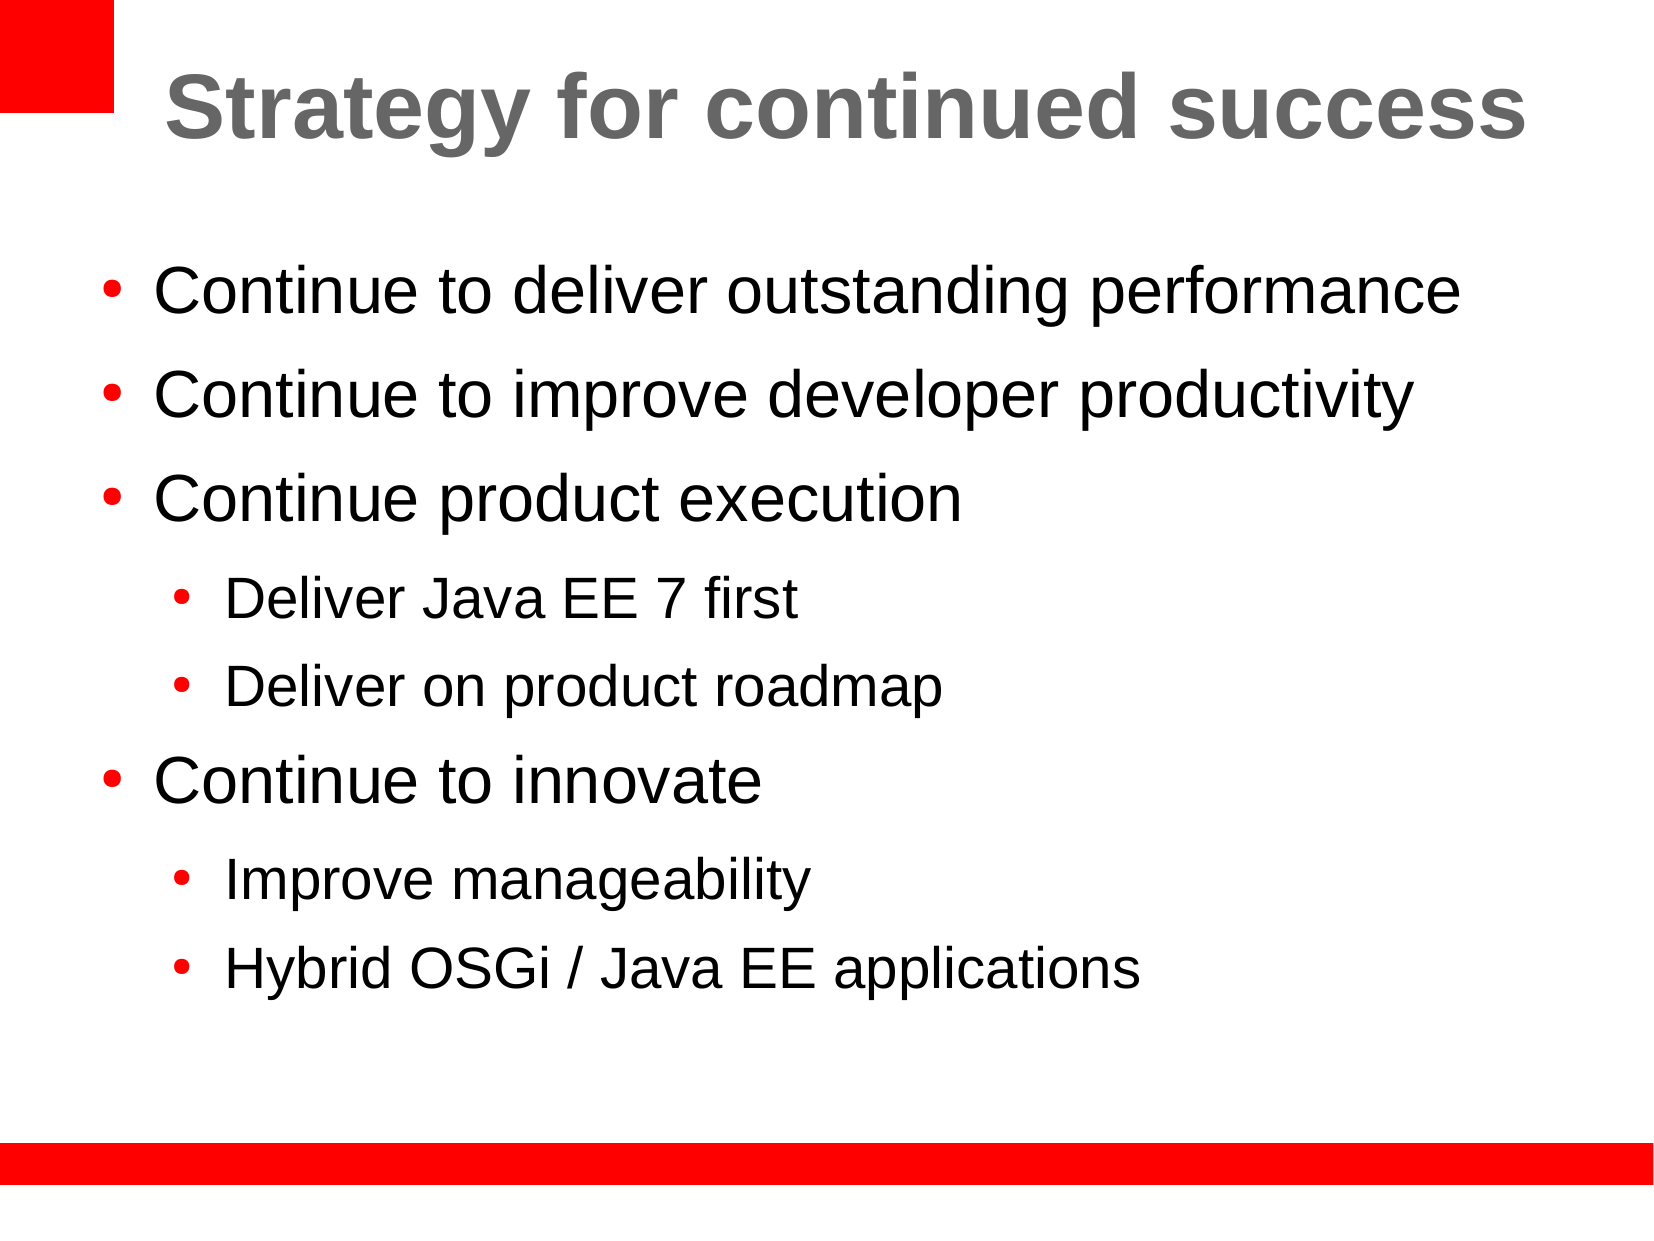

# Strategy for continued success
Continue to deliver outstanding performance
Continue to improve developer productivity
Continue product execution
Deliver Java EE 7 first
Deliver on product roadmap
Continue to innovate
Improve manageability
Hybrid OSGi / Java EE applications